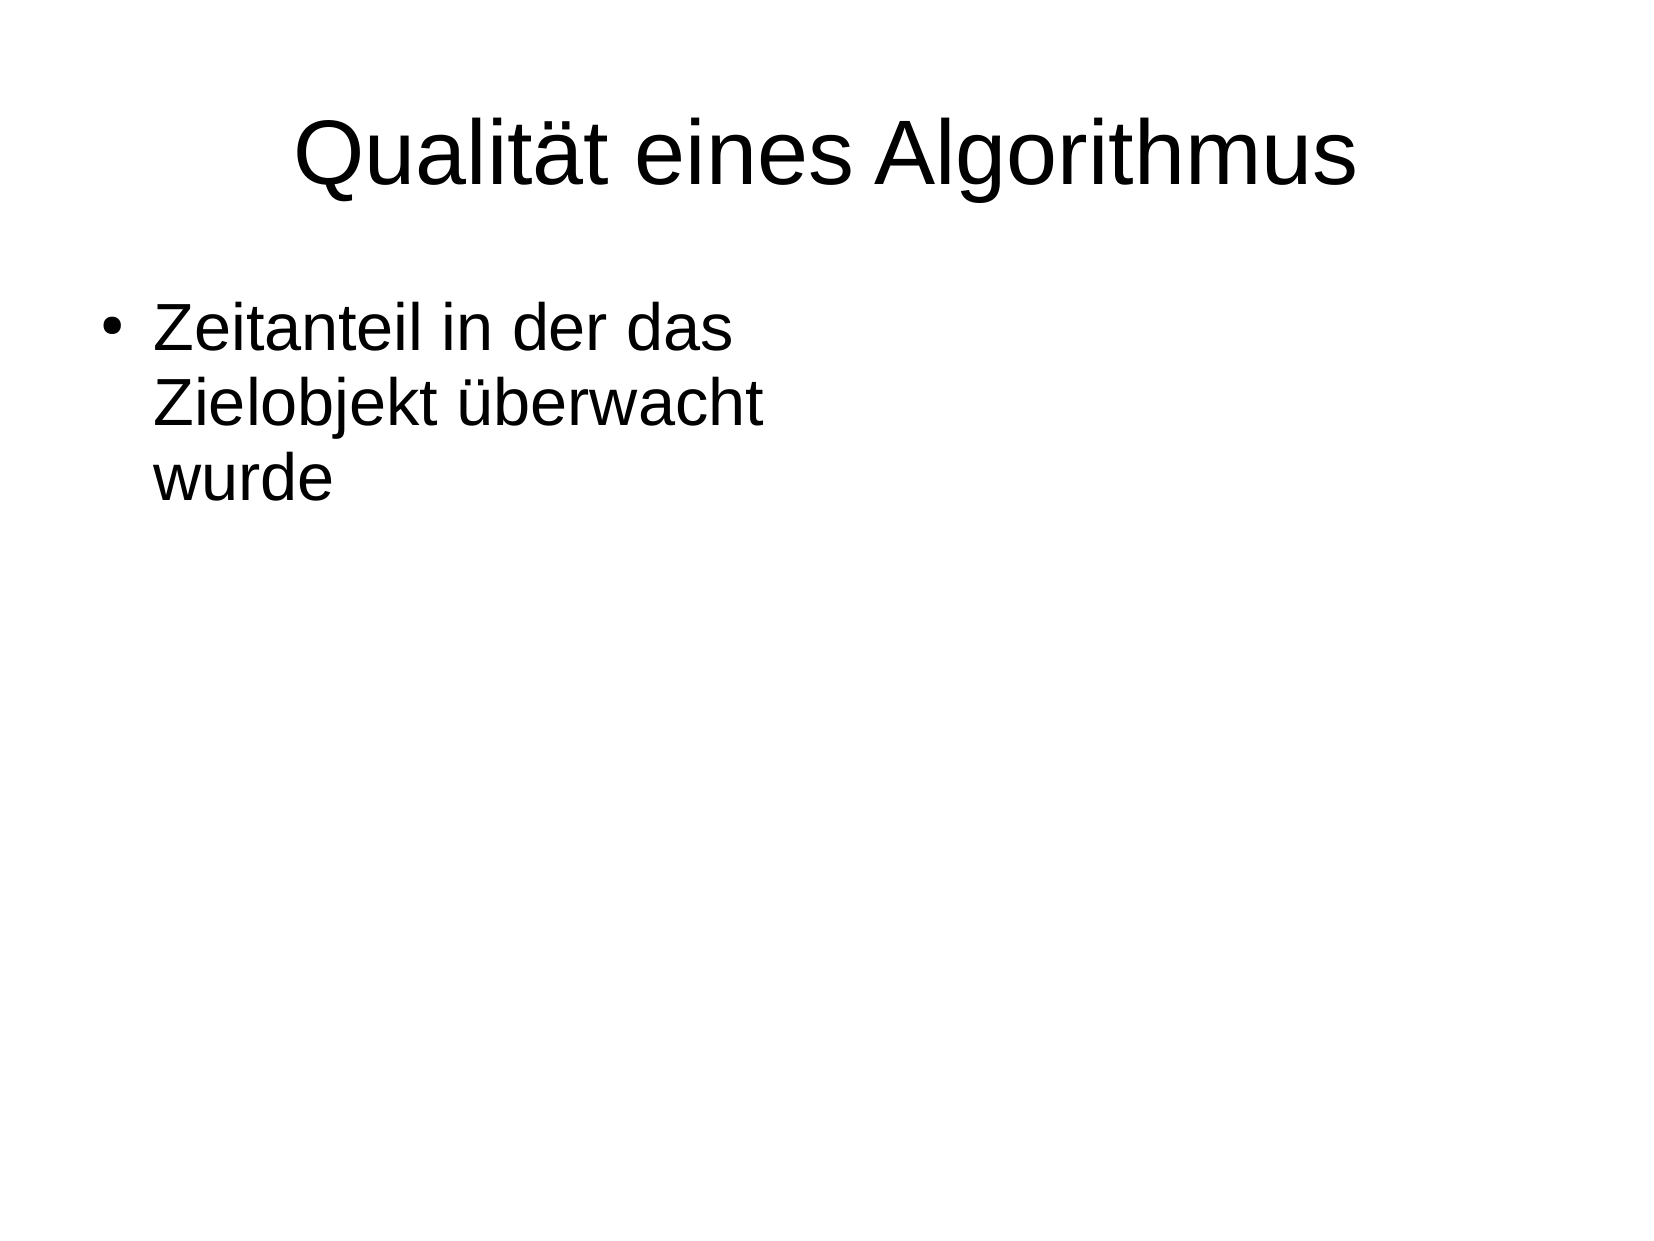

# Qualität eines Algorithmus
Zeitanteil in der das Zielobjekt überwacht wurde